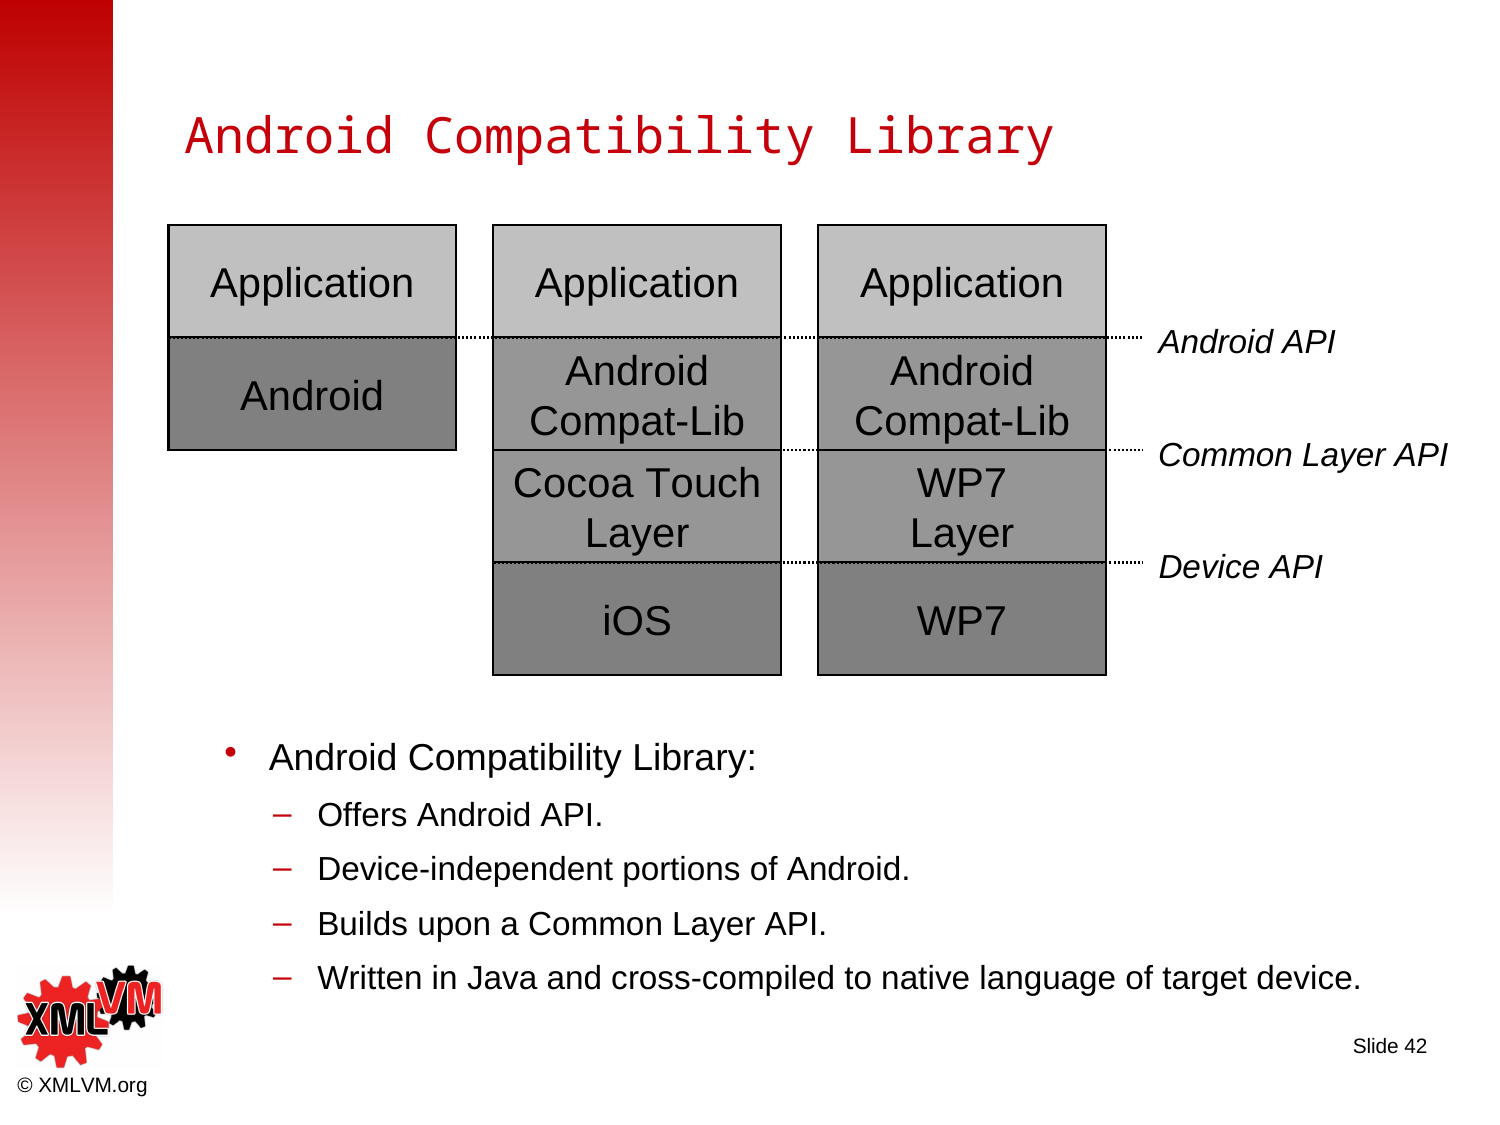

# Android Compatibility Library
Application
Application
Application
Android API
Android
Android
Compat-Lib
Android
Compat-Lib
Common Layer API
Cocoa Touch
Layer
WP7
Layer
Device API
iOS
WP7
Android Compatibility Library:
Offers Android API.
Device-independent portions of Android.
Builds upon a Common Layer API.
Written in Java and cross-compiled to native language of target device.